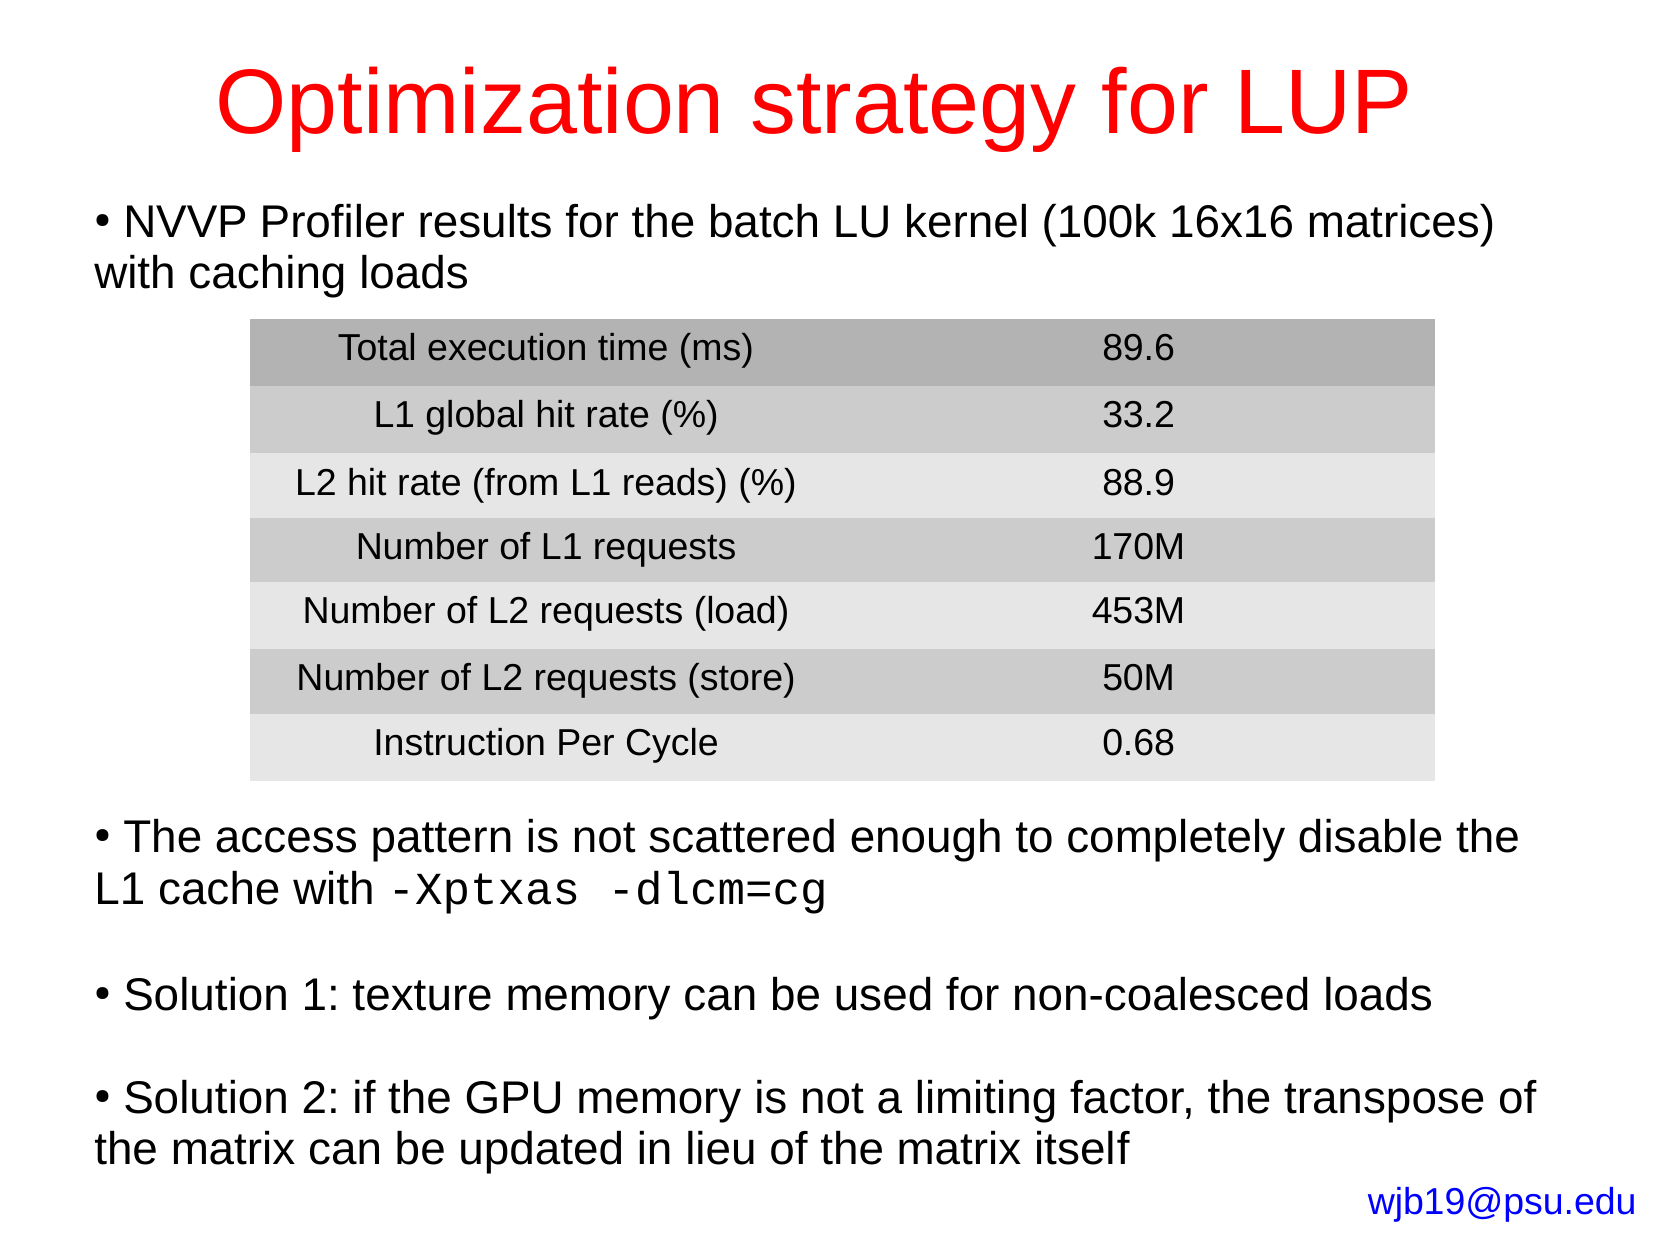

# Optimization strategy for LUP
 NVVP Profiler results for the batch LU kernel (100k 16x16 matrices) with caching loads
 The access pattern is not scattered enough to completely disable the L1 cache with -Xptxas -dlcm=cg
 Solution 1: texture memory can be used for non-coalesced loads
 Solution 2: if the GPU memory is not a limiting factor, the transpose of the matrix can be updated in lieu of the matrix itself
| Total execution time (ms) | 89.6 |
| --- | --- |
| L1 global hit rate (%) | 33.2 |
| L2 hit rate (from L1 reads) (%) | 88.9 |
| Number of L1 requests | 170M |
| Number of L2 requests (load) | 453M |
| Number of L2 requests (store) | 50M |
| Instruction Per Cycle | 0.68 |
wjb19@psu.edu